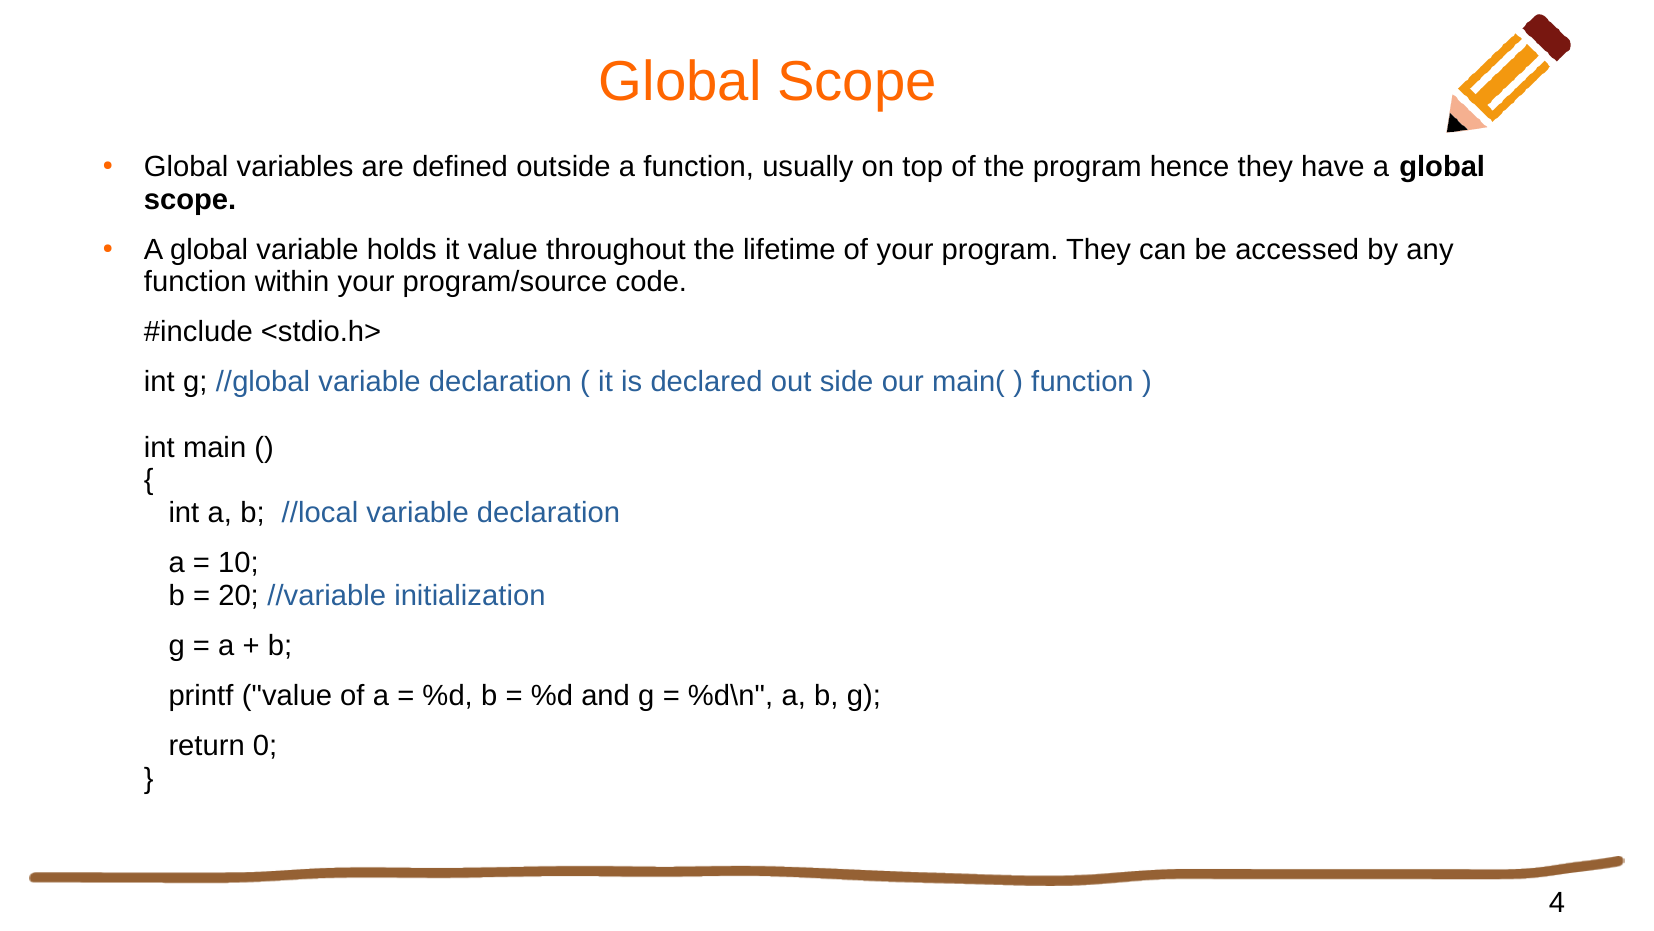

# Global Scope
Global variables are defined outside a function, usually on top of the program hence they have a global scope.
A global variable holds it value throughout the lifetime of your program. They can be accessed by any function within your program/source code.
#include <stdio.h>
int g; //global variable declaration ( it is declared out side our main( ) function )
int main ()
{
 int a, b; //local variable declaration
 a = 10;
 b = 20; //variable initialization
 g = a + b;
 printf ("value of a = %d, b = %d and g = %d\n", a, b, g);
 return 0;
}
4